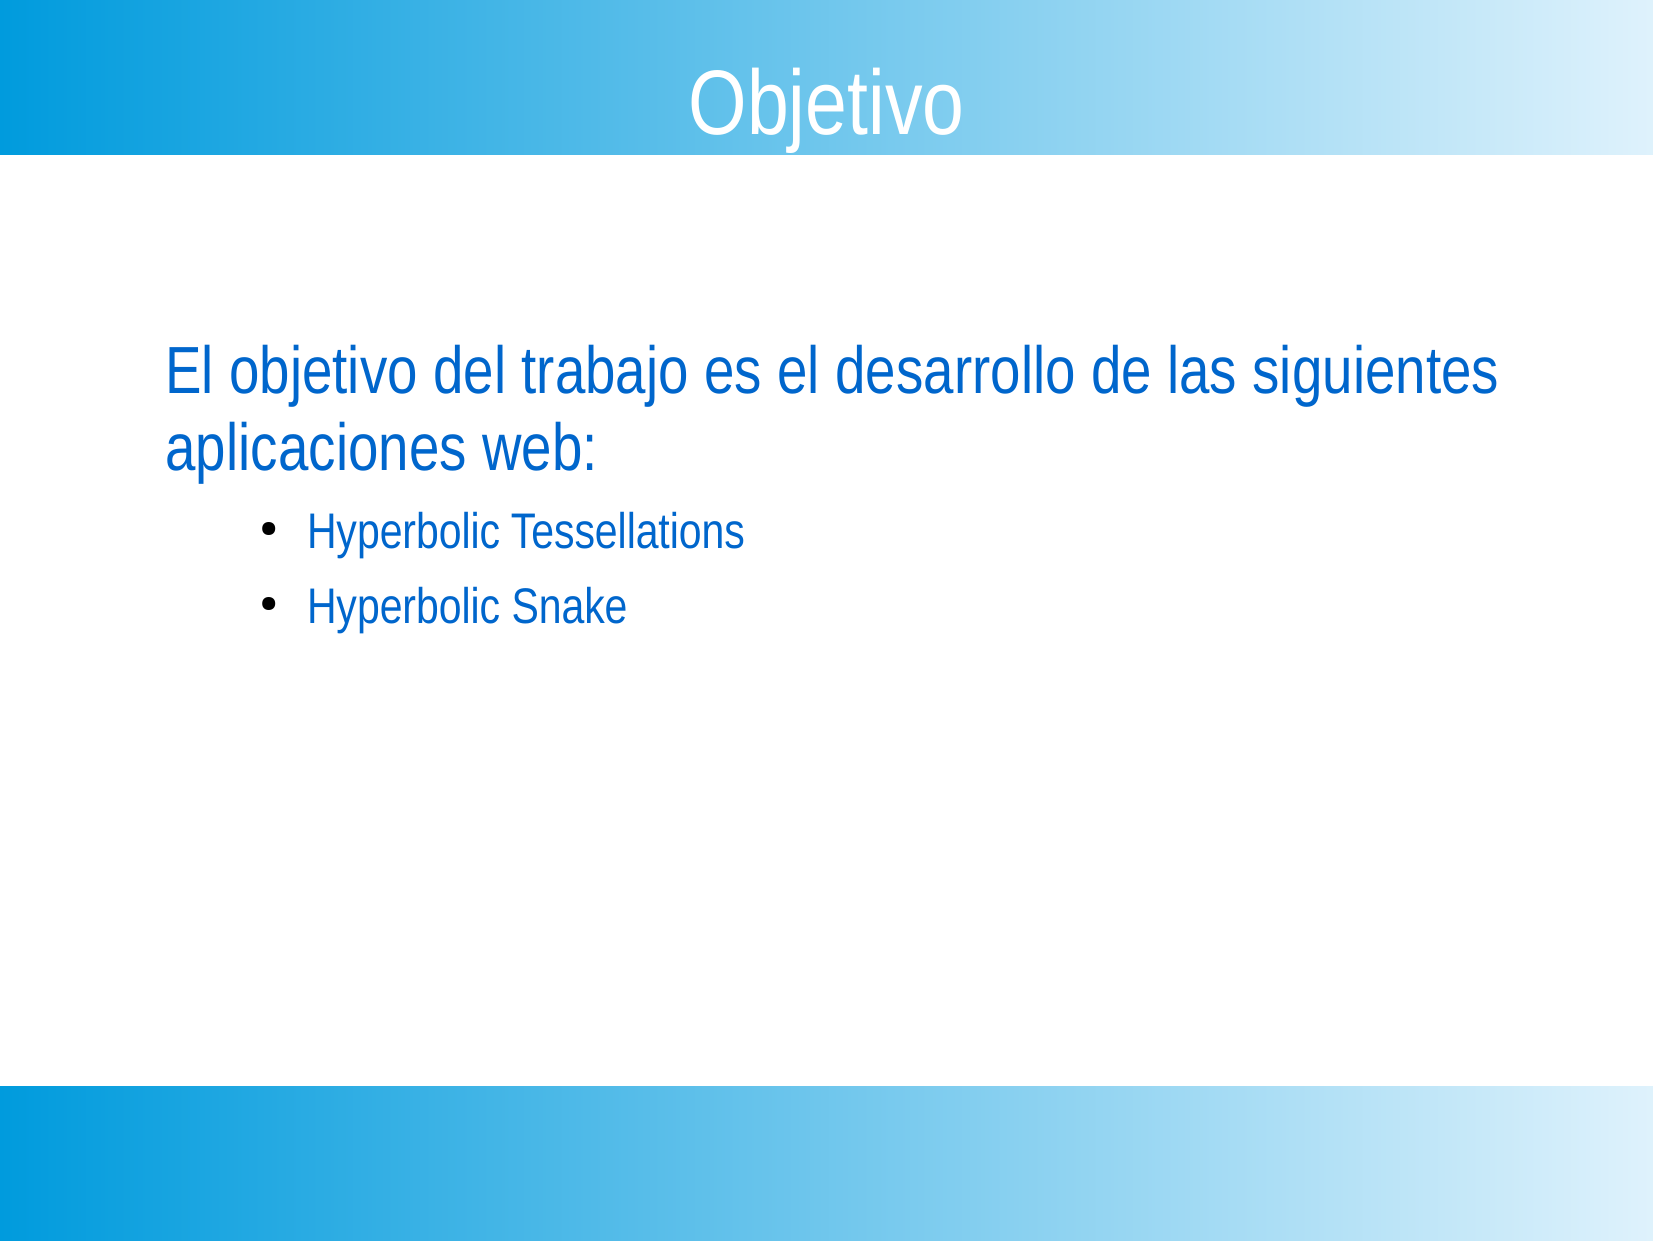

# Objetivo
El objetivo del trabajo es el desarrollo de las siguientes aplicaciones web:
Hyperbolic Tessellations
Hyperbolic Snake